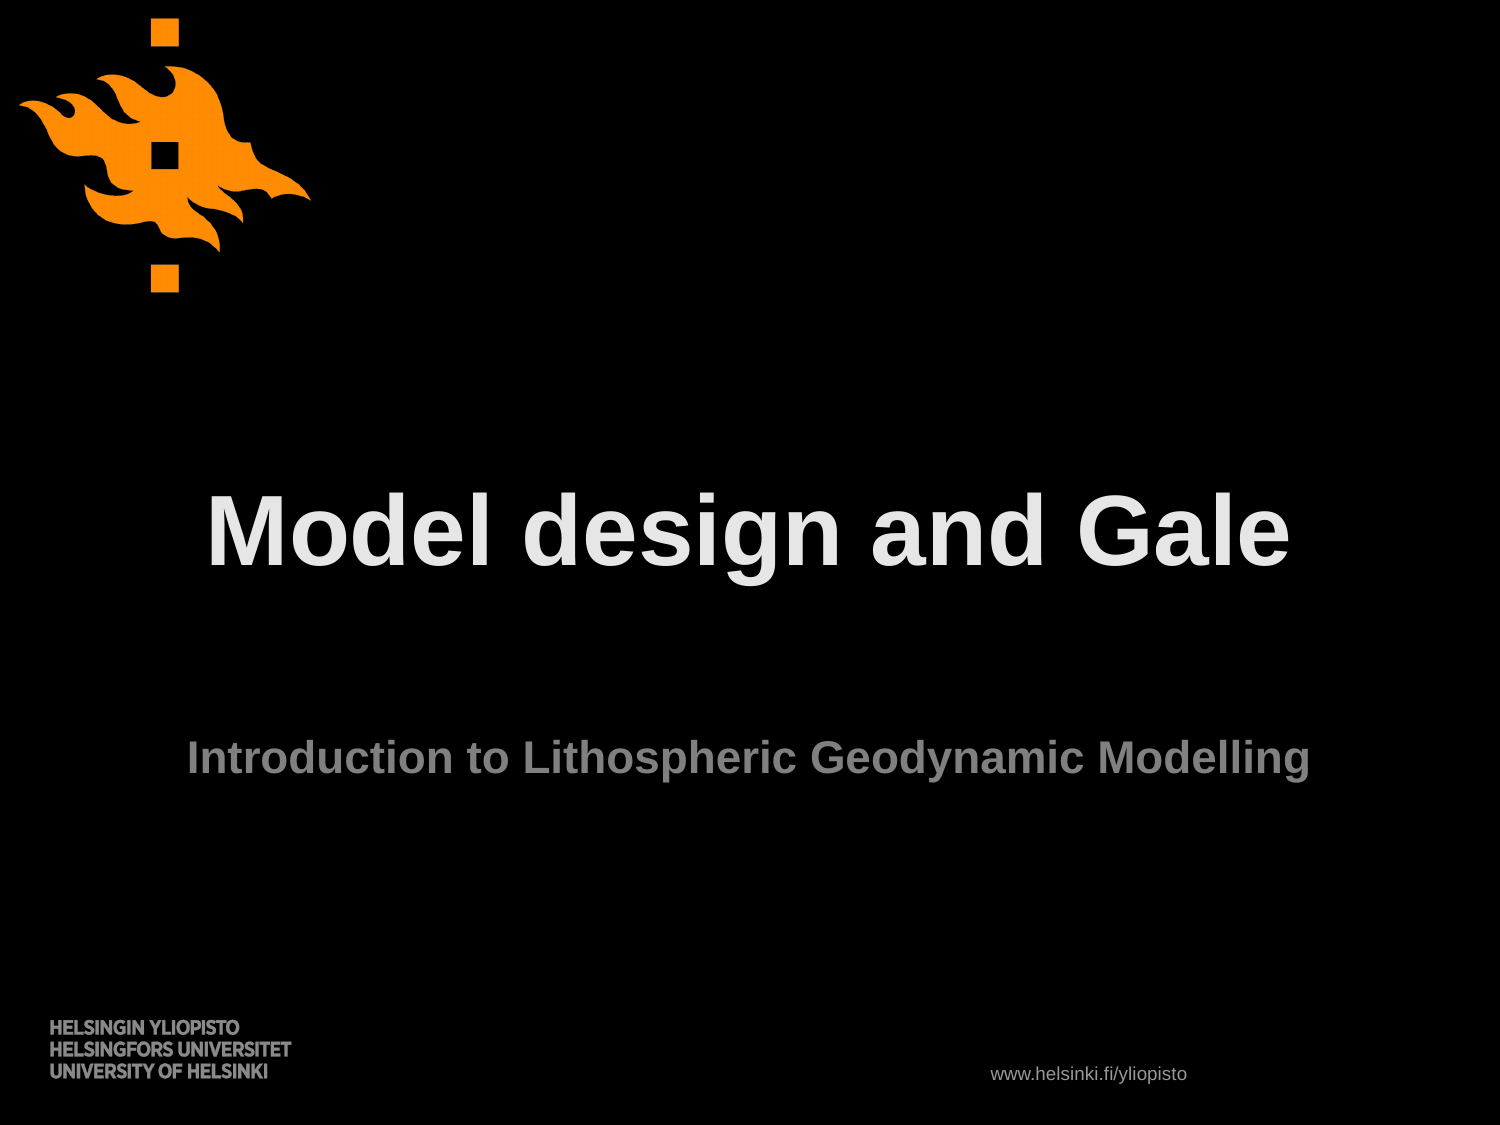

# Model design and Gale
Introduction to Lithospheric Geodynamic Modelling